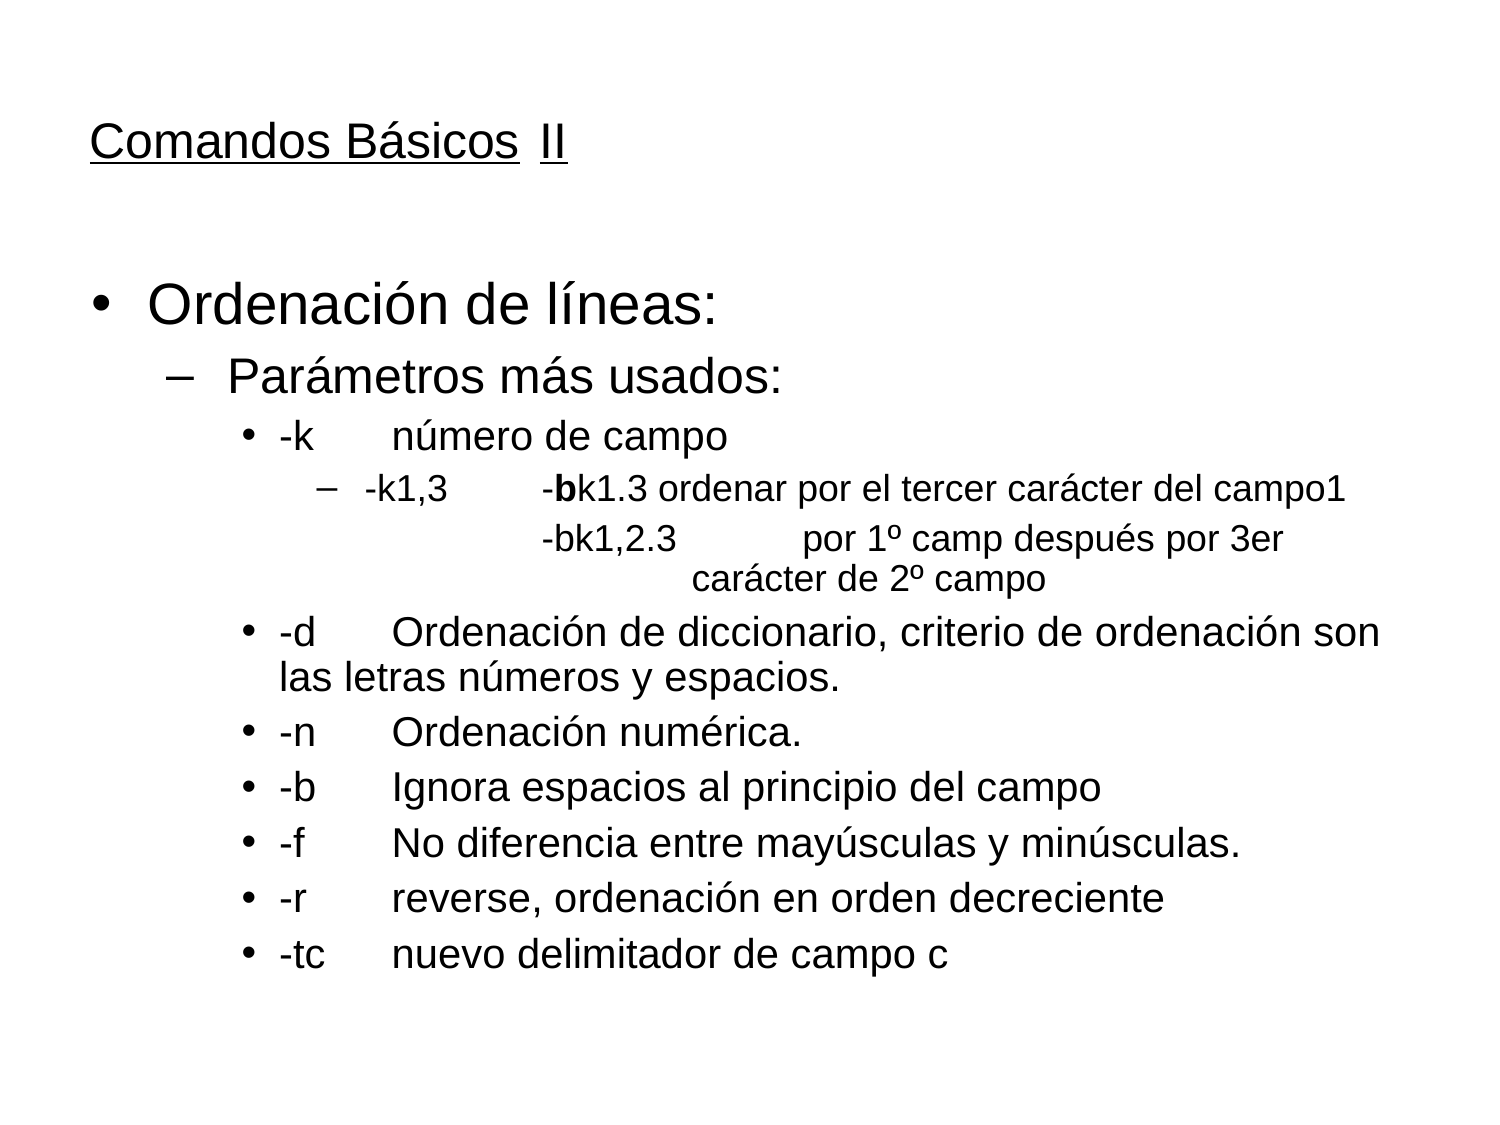

# Comandos Básicos	II
Ordenación de líneas:
 Parámetros más usados:
-k	número de campo
 -k1,3 	-bk1.3 ordenar por el tercer carácter del campo1
		-bk1,2.3 por 1º camp después por 3er 		carácter de 2º campo
-d	Ordenación de diccionario, criterio de ordenación son las letras números y espacios.
-n	Ordenación numérica.
-b	Ignora espacios al principio del campo
-f	No diferencia entre mayúsculas y minúsculas.
-r	reverse, ordenación en orden decreciente
-tc 	nuevo delimitador de campo c